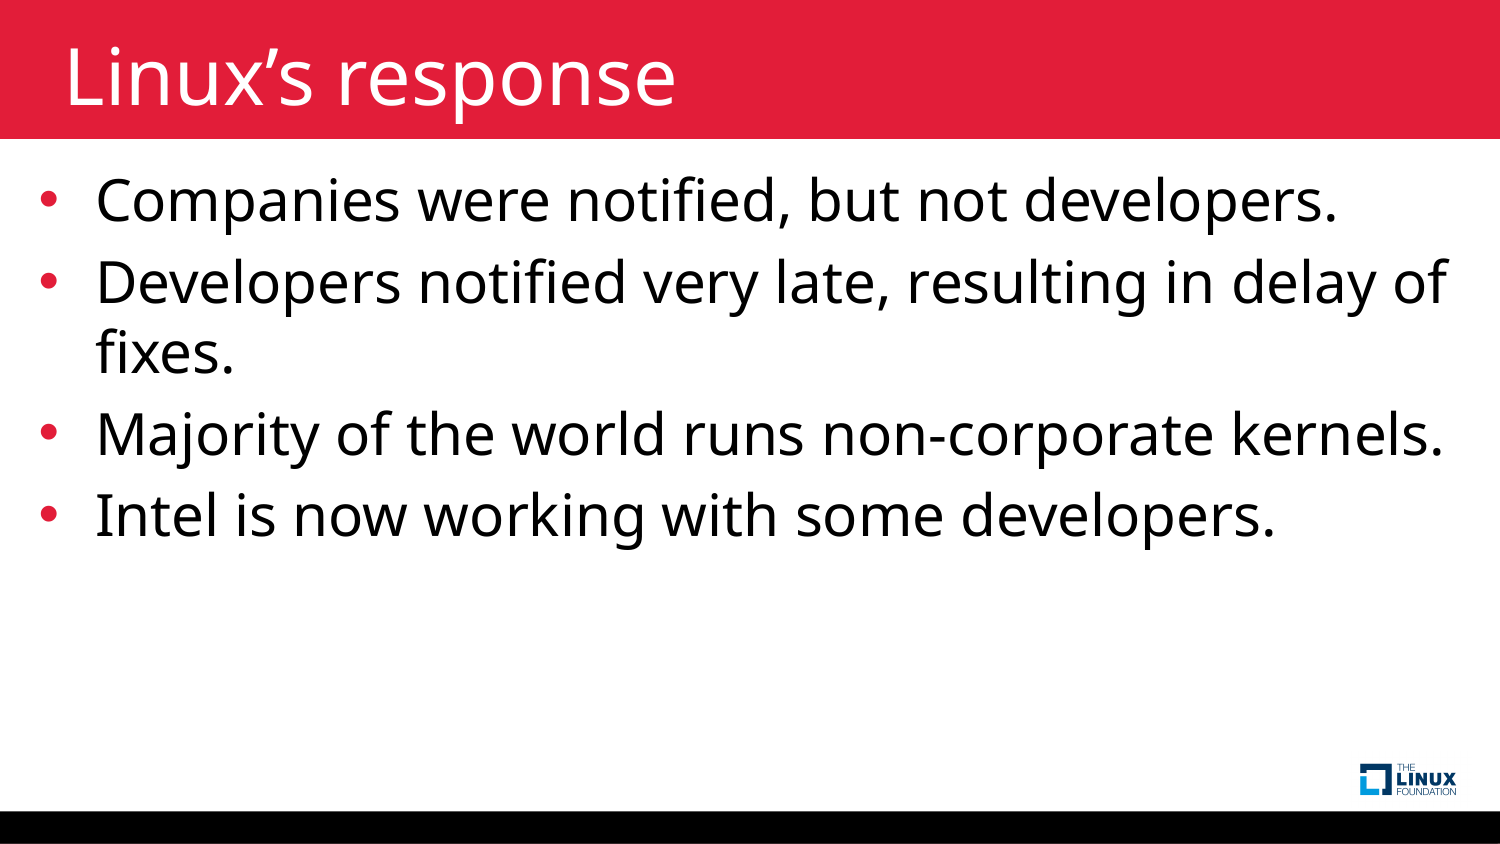

# Linux’s response
Companies were notified, but not developers.
Developers notified very late, resulting in delay of fixes.
Majority of the world runs non-corporate kernels.
Intel is now working with some developers.